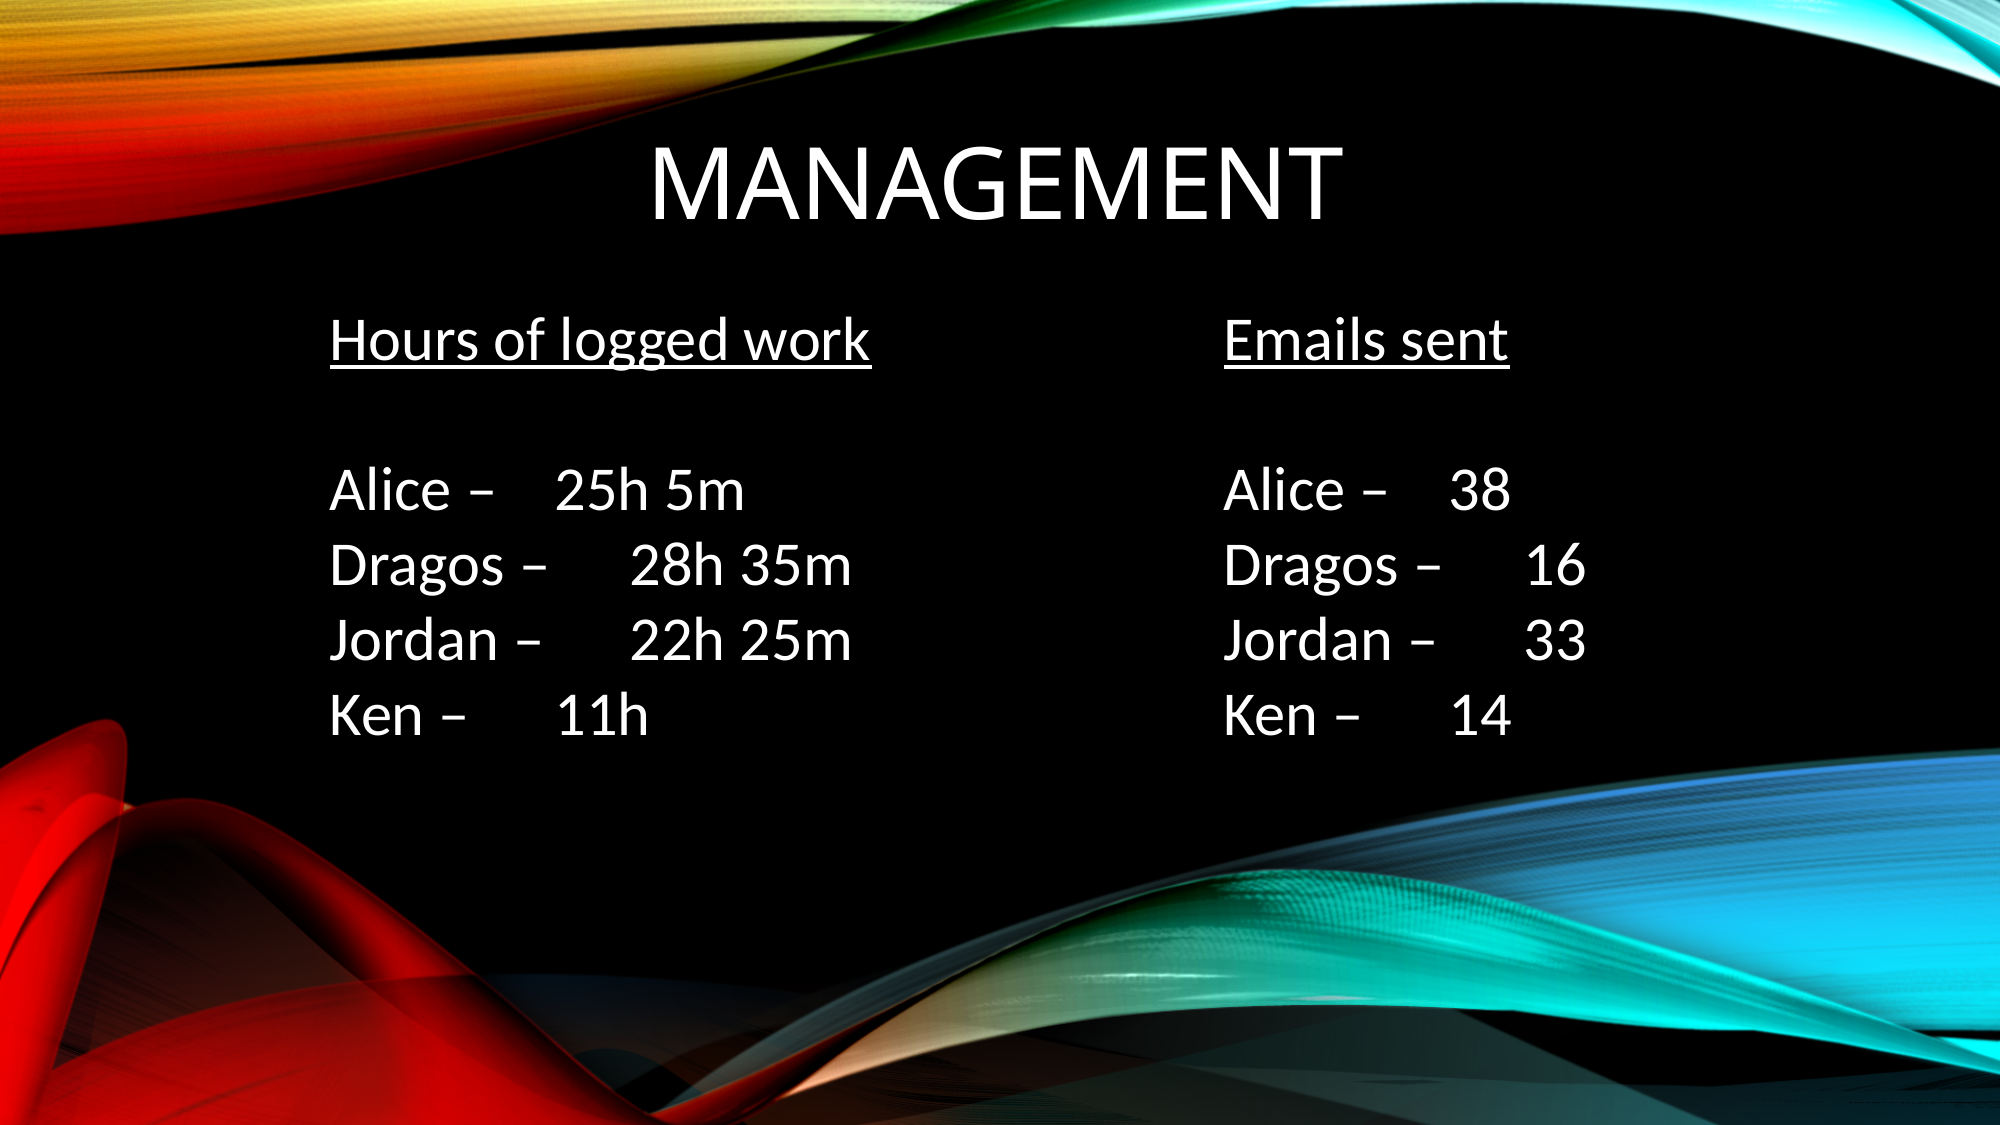

# MANAGEMENT
Hours of logged work
Alice – 	25h 5m
Dragos – 	28h 35m
Jordan – 	22h 25m
Ken – 	11h
Emails sent
Alice – 	38
Dragos – 	16
Jordan – 	33
Ken – 	14